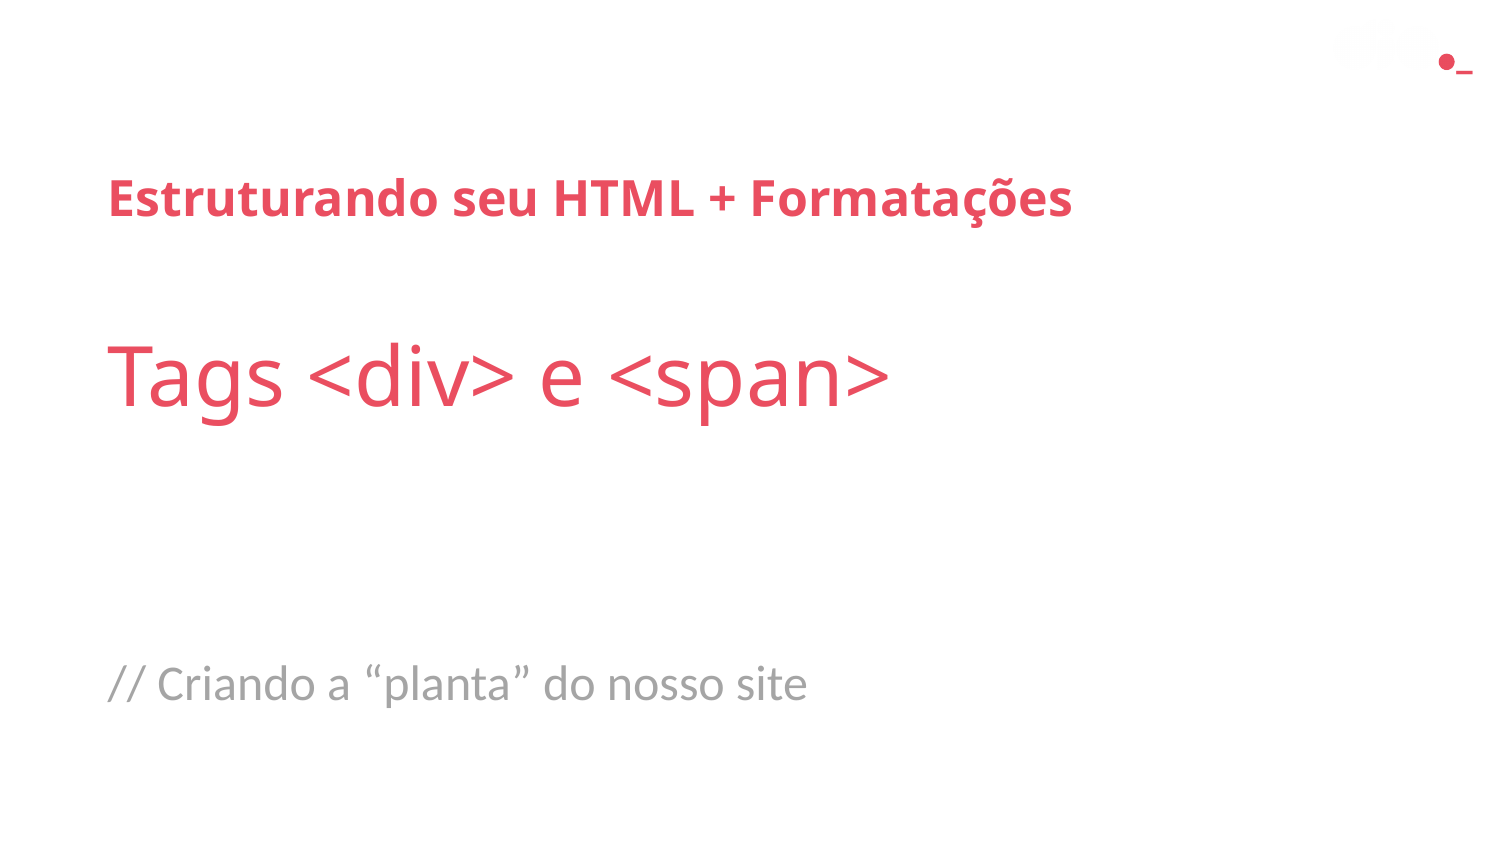

Estruturando seu HTML + Formatações
Tags <div> e <span>
// Criando a “planta” do nosso site